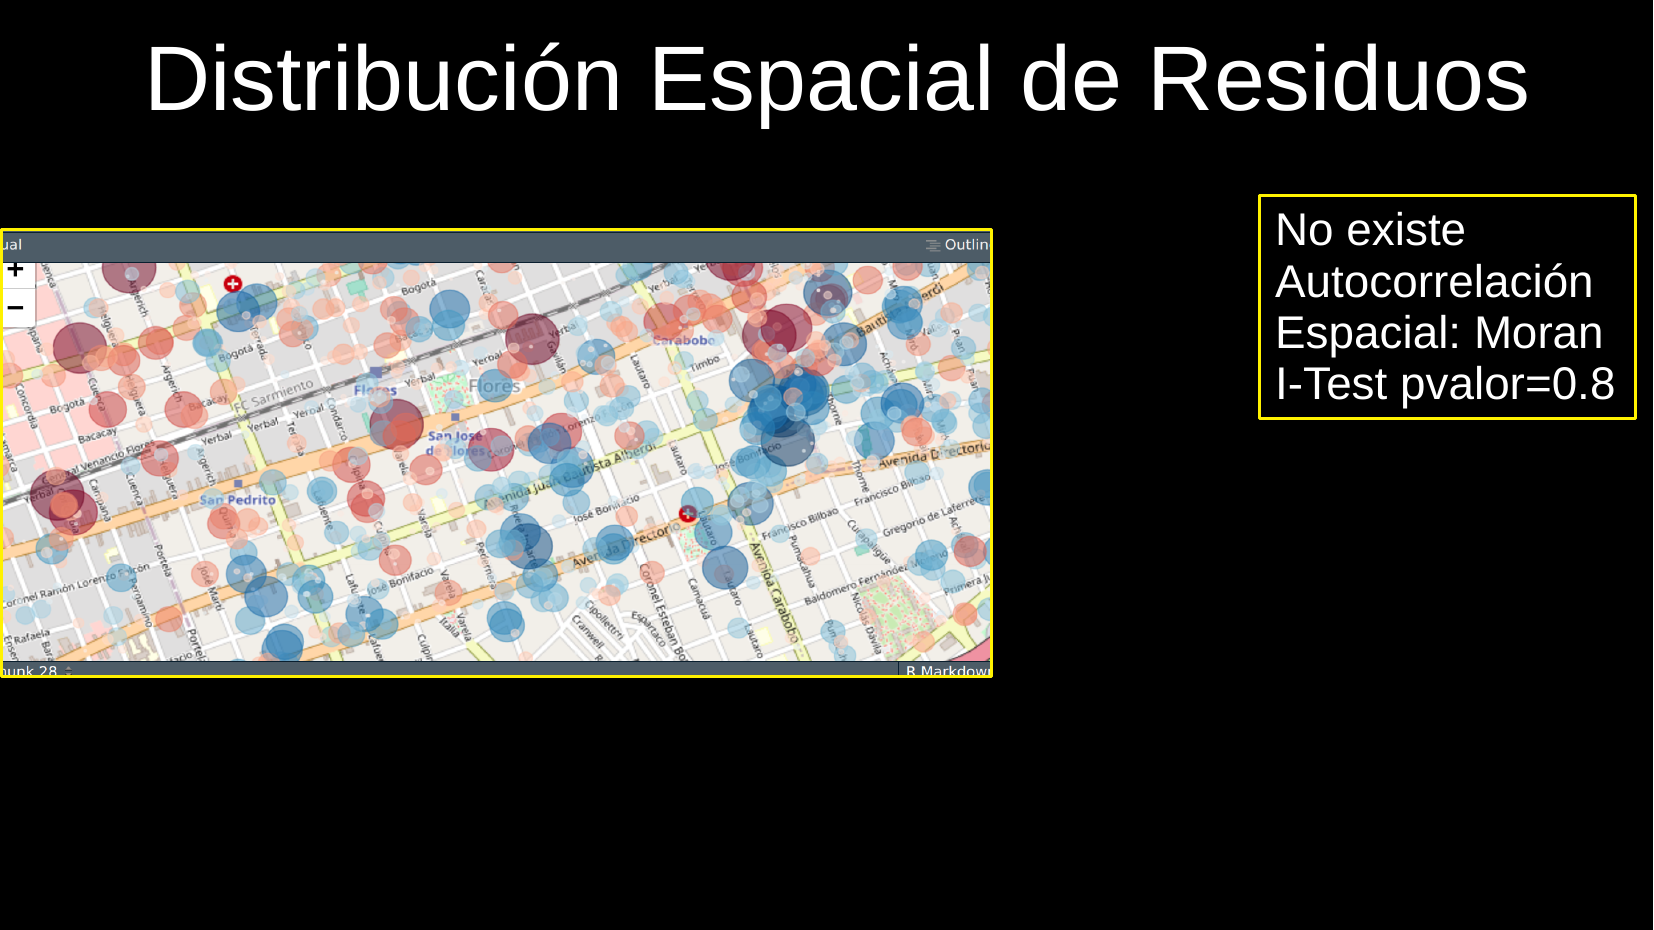

Distribución Espacial de Residuos
No existe Autocorrelación Espacial: Moran I-Test pvalor=0.8